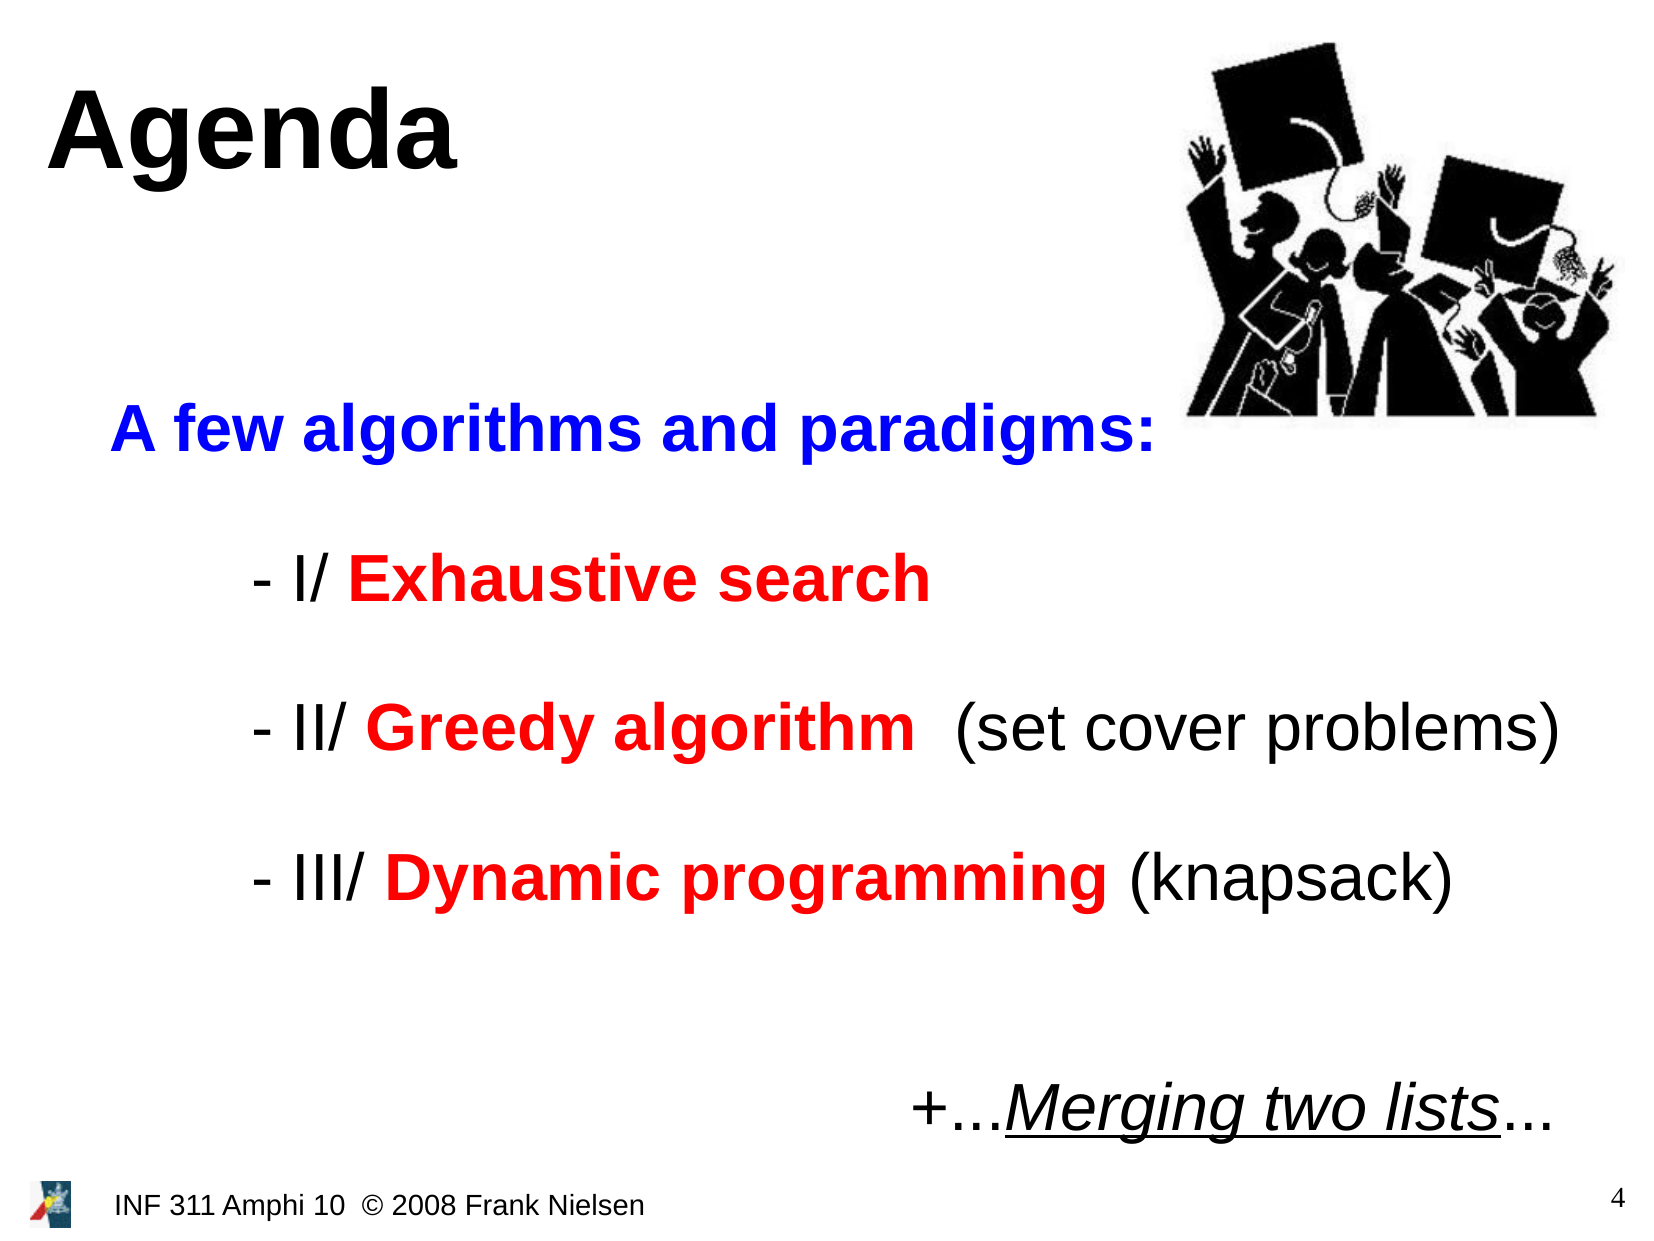

Agenda
A few algorithms and paradigms:
- I/ Exhaustive search
- II/ Greedy algorithm (set cover problems)
- III/ Dynamic programming (knapsack)
+...Merging two lists...